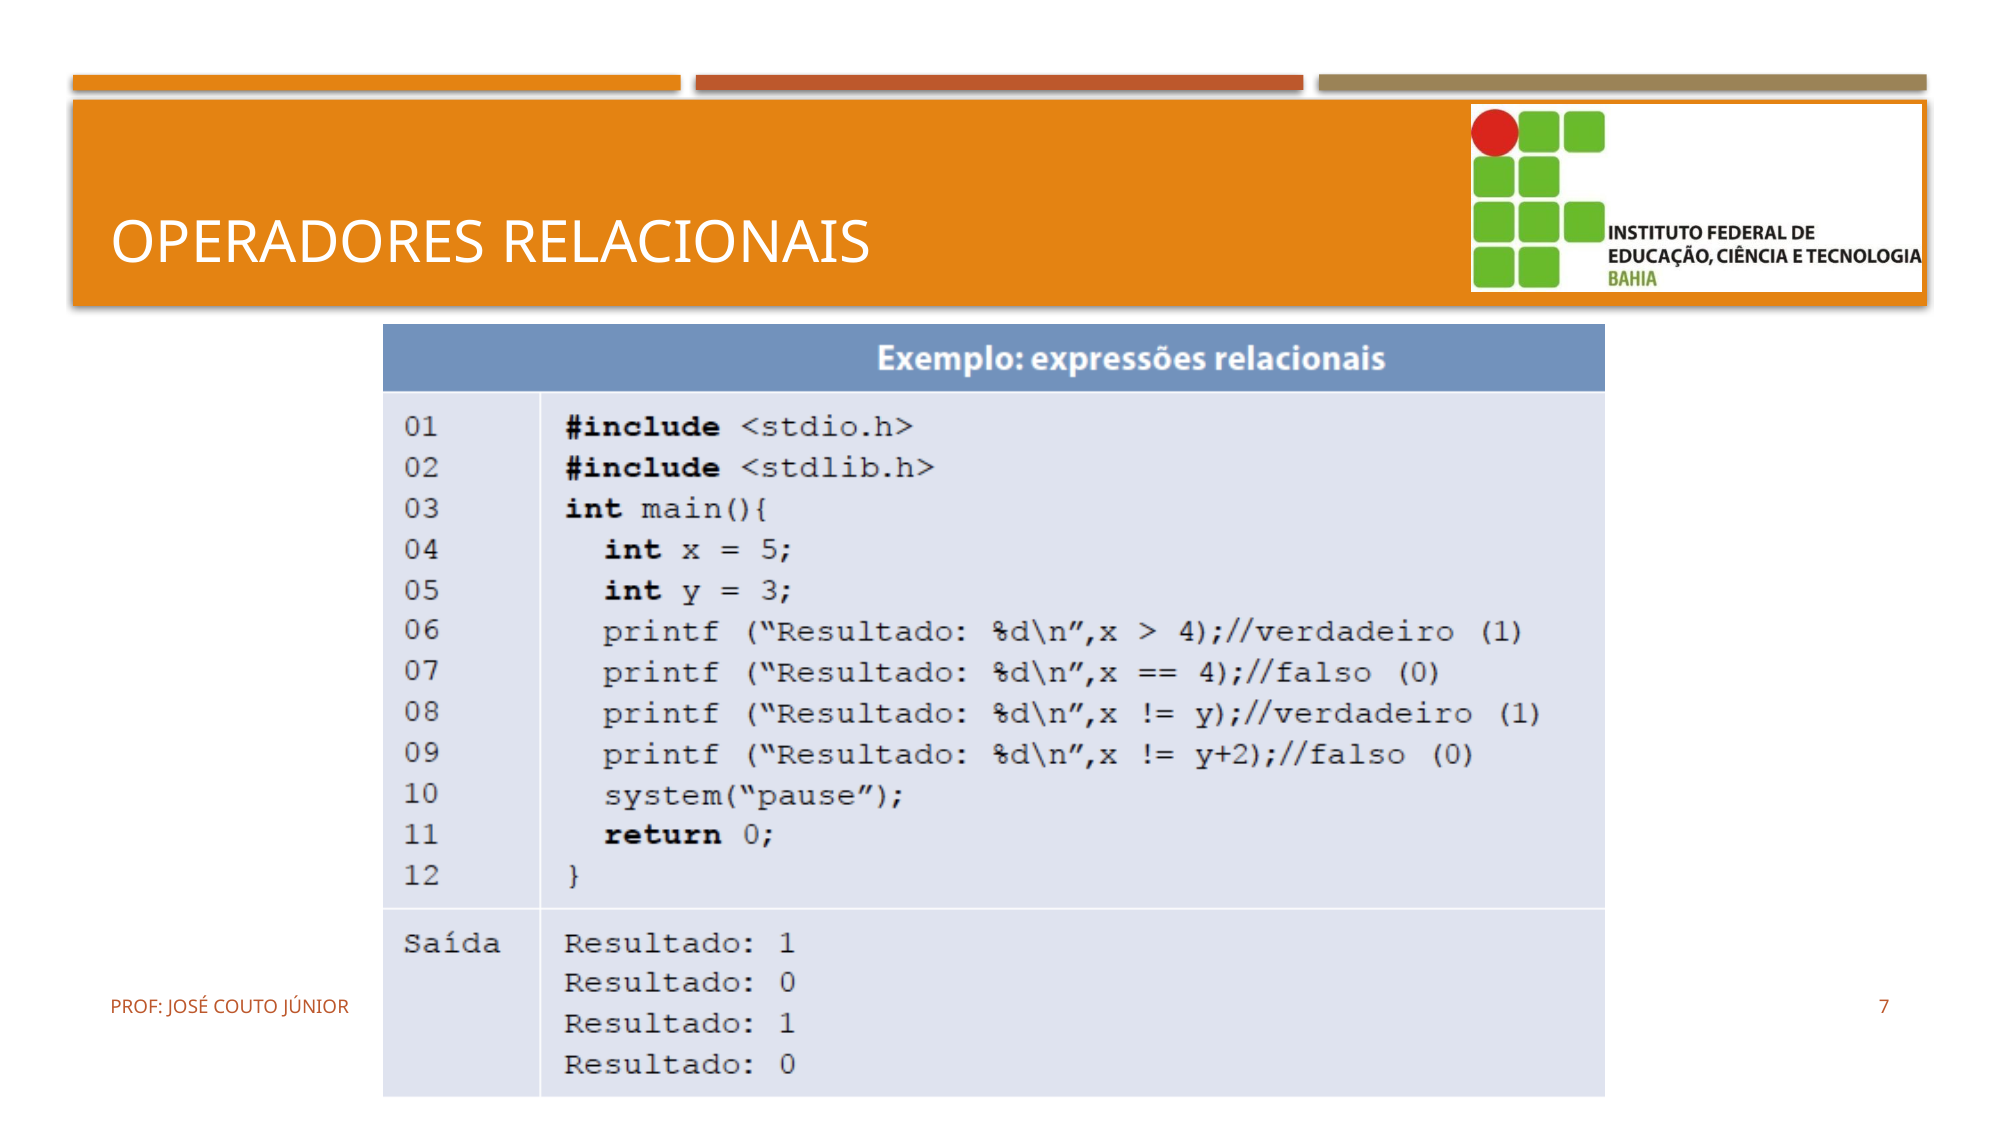

# Operadores relacionais
Prof: José Couto Júnior
7